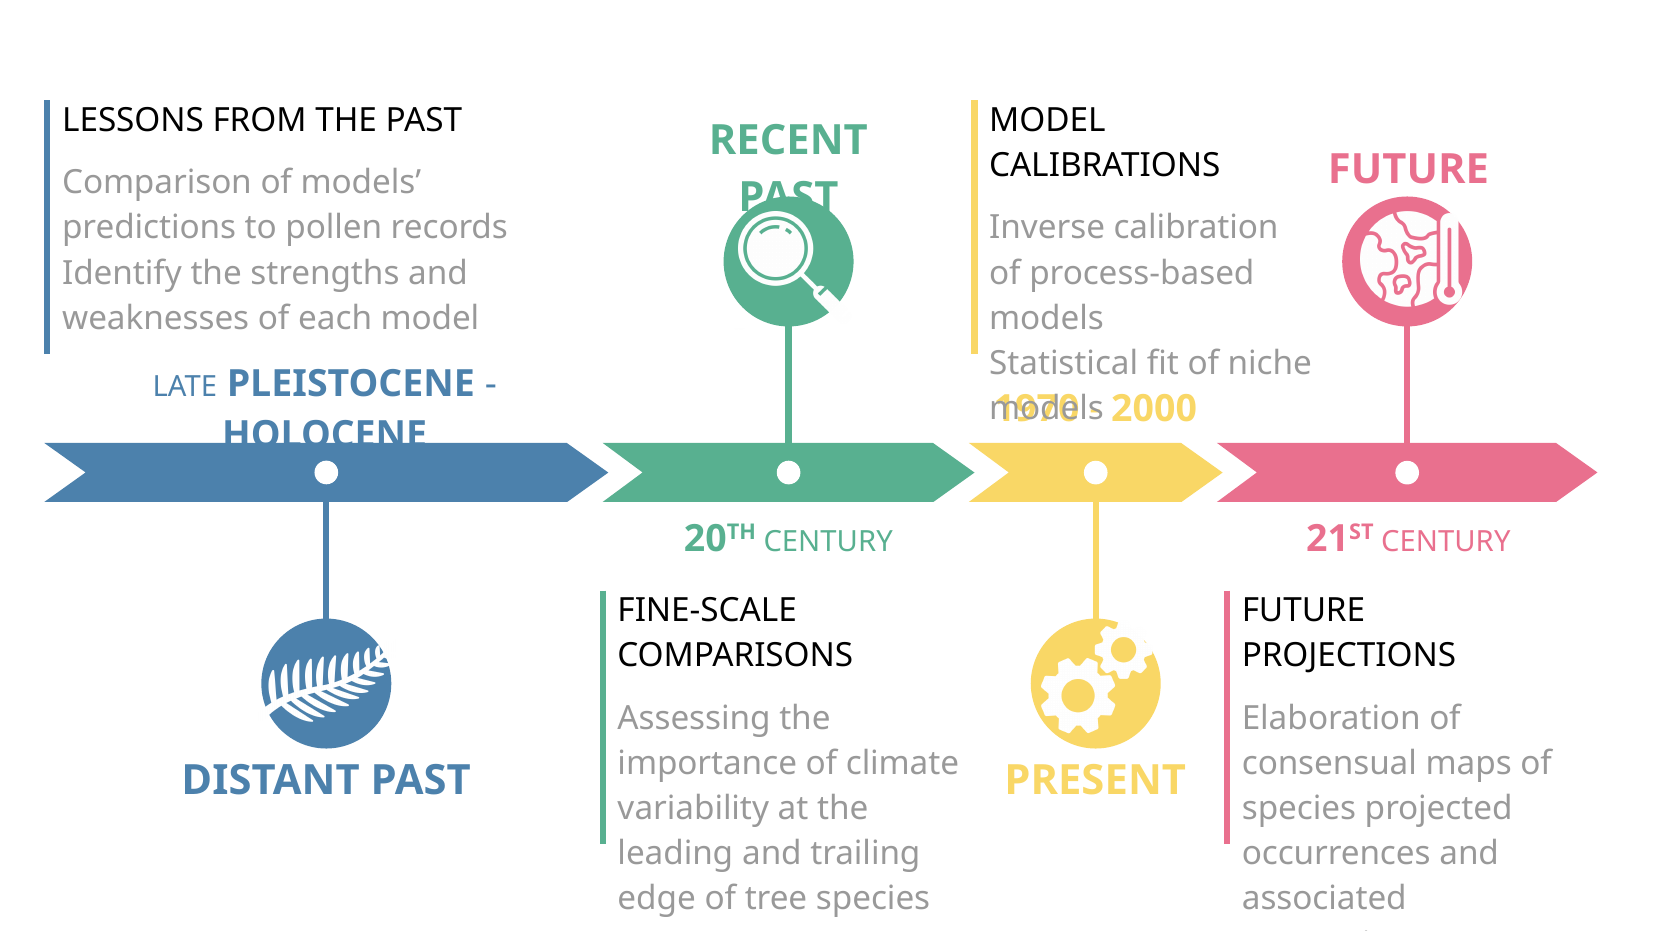

Lessons from the past
Comparison of models’ predictions to pollen records
Identify the strengths and weaknesses of each model
Model calibrationS
Inverse calibration of process-based models
Statistical fit of niche models
RECENT past
FUTURE
Late Pleistocene - Holocene
1970 - 2000
20th century
21St century
Fine-Scale comparisonS
Assessing the importance of climate variability at the leading and trailing edge of tree species ranges
Future projections
Elaboration of consensual maps of species projected occurrences and
associated uncertainty
DISTANT PAST
PREsent